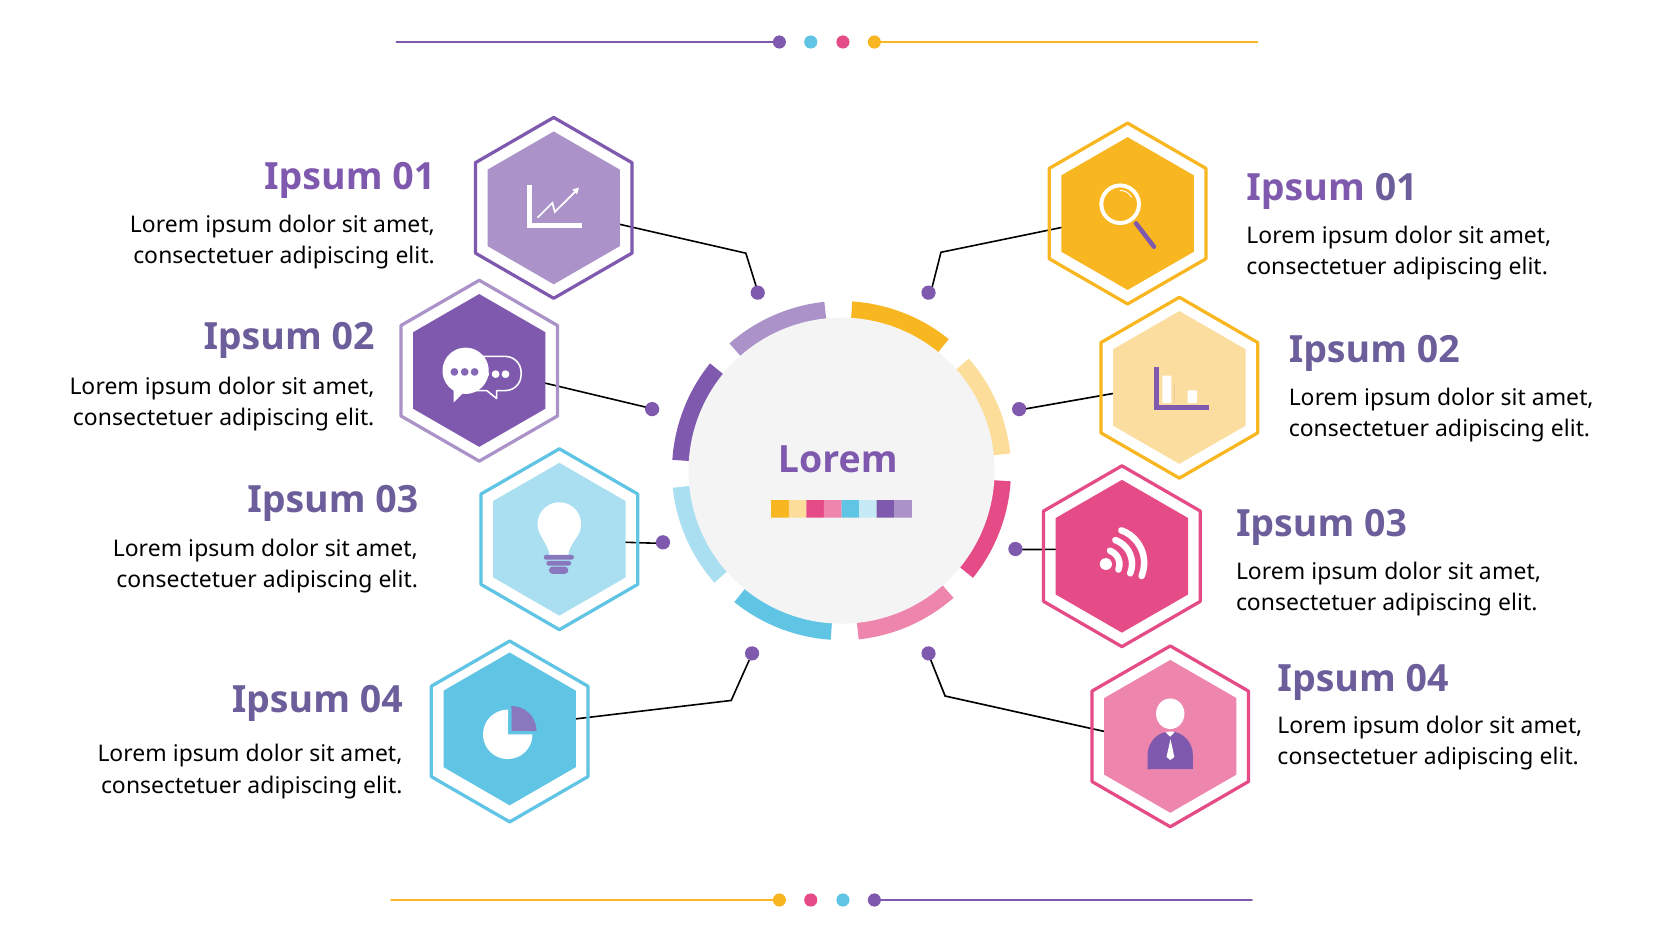

# Ipsum 01
Ipsum 01
Lorem ipsum dolor sit amet, consectetuer adipiscing elit.
Lorem ipsum dolor sit amet, consectetuer adipiscing elit.
Ipsum 02
Ipsum 02
Lorem ipsum dolor sit amet, consectetuer adipiscing elit.
Lorem ipsum dolor sit amet, consectetuer adipiscing elit.
Lorem
Ipsum 03
Ipsum 03
Lorem ipsum dolor sit amet, consectetuer adipiscing elit.
Lorem ipsum dolor sit amet, consectetuer adipiscing elit.
Ipsum 04
Ipsum 04
Lorem ipsum dolor sit amet, consectetuer adipiscing elit.
Lorem ipsum dolor sit amet, consectetuer adipiscing elit.